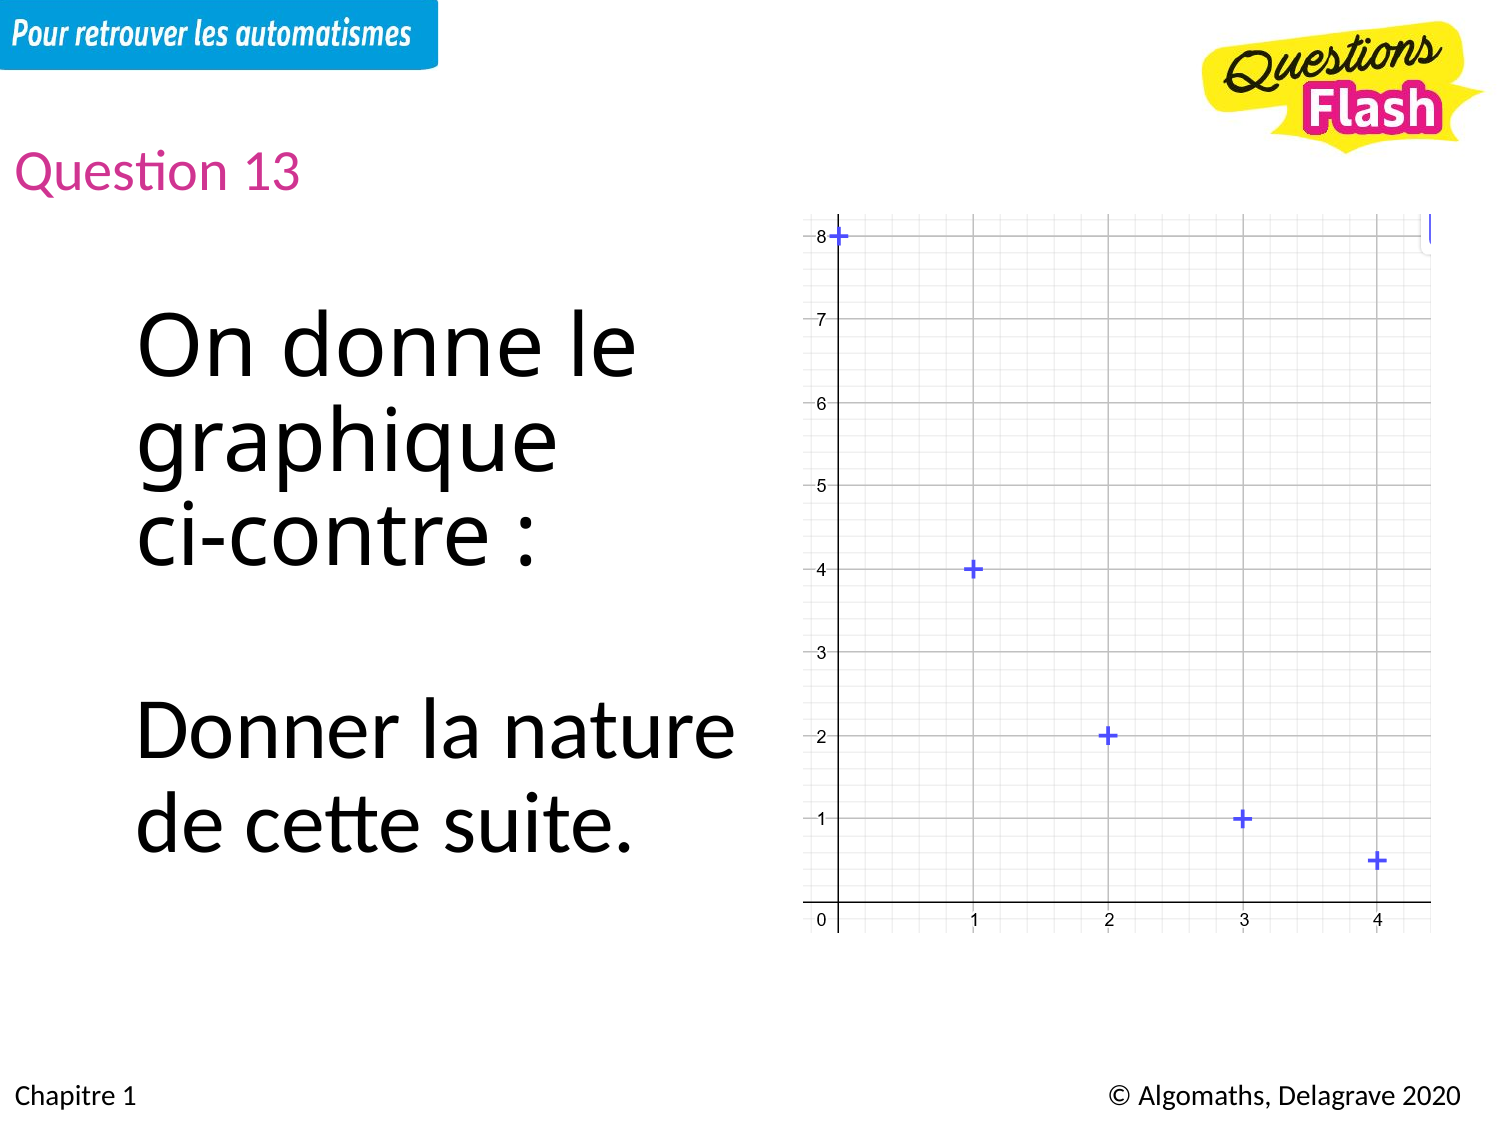

Question 13
# On donne le graphique ci-contre :
Donner la nature de cette suite.